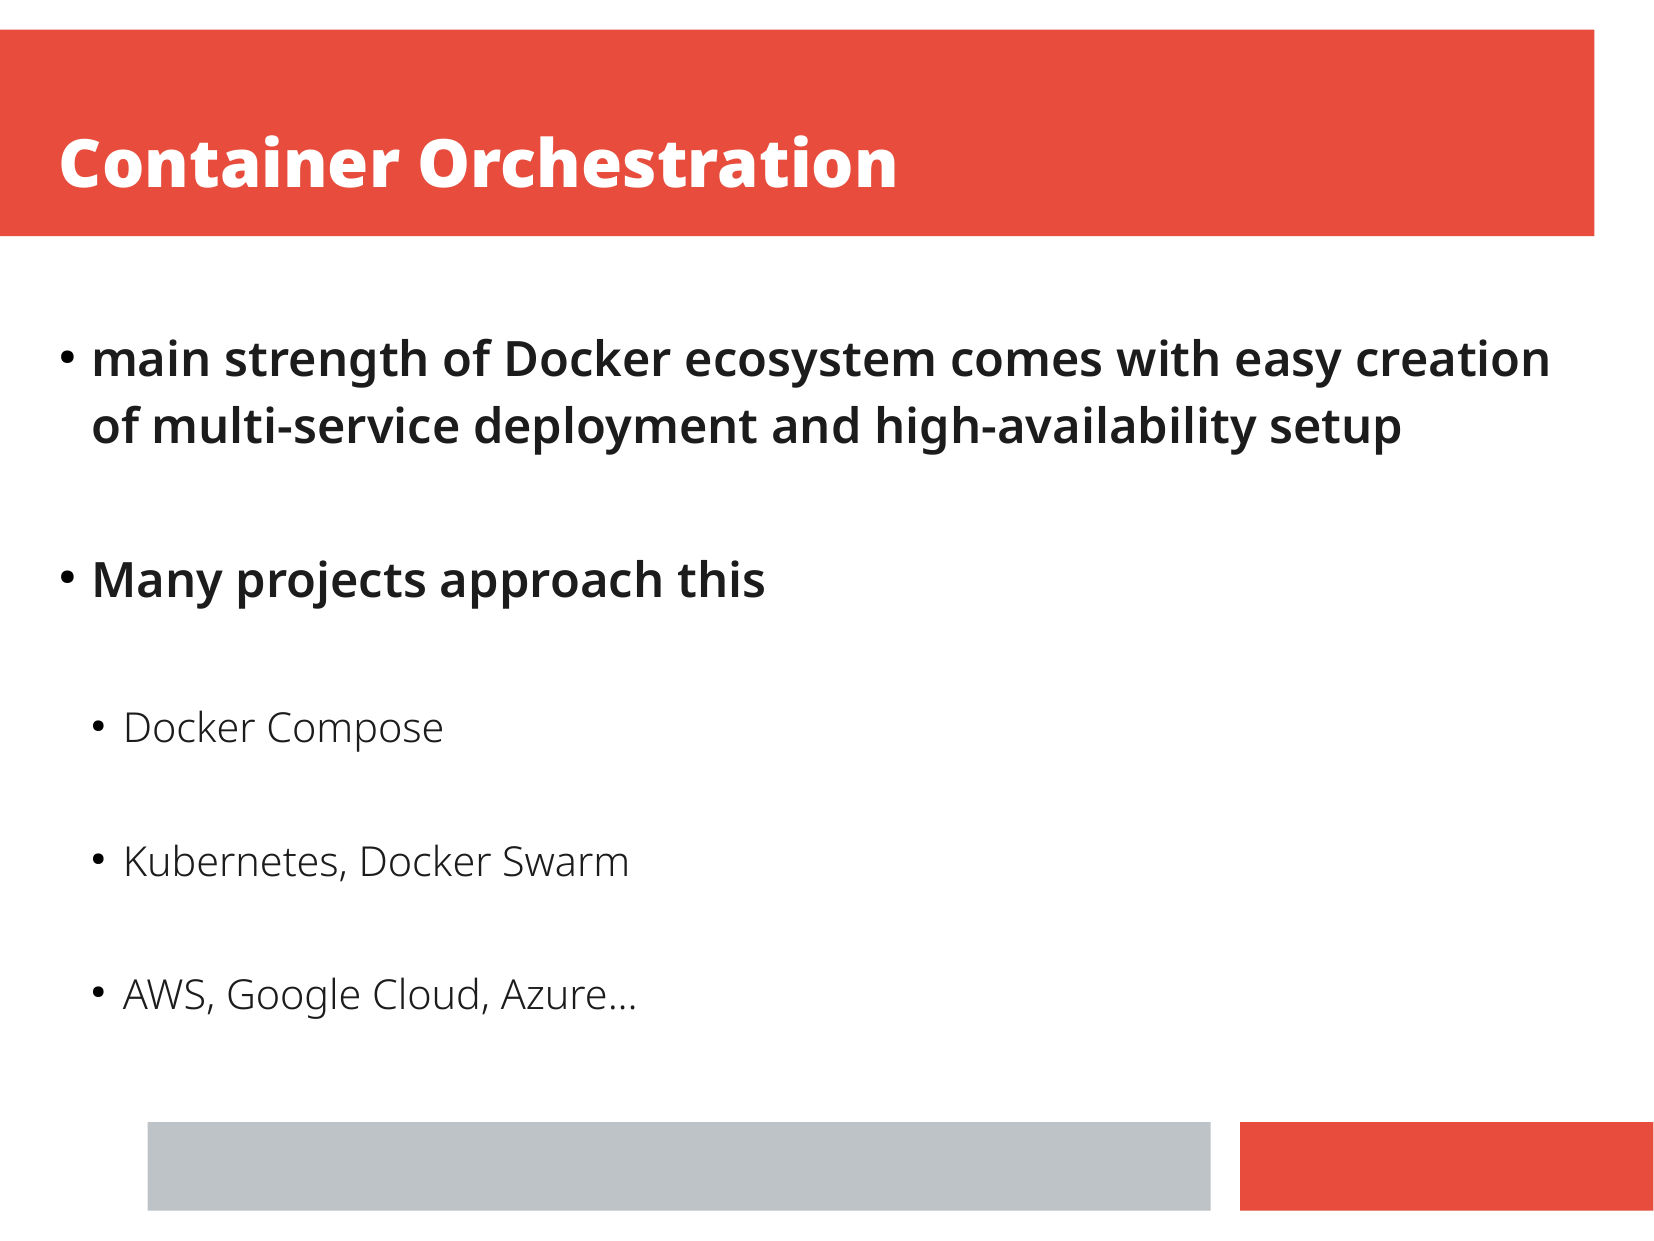

# Container Orchestration
main strength of Docker ecosystem comes with easy creation of multi-service deployment and high-availability setup
Many projects approach this
Docker Compose
Kubernetes, Docker Swarm
AWS, Google Cloud, Azure...